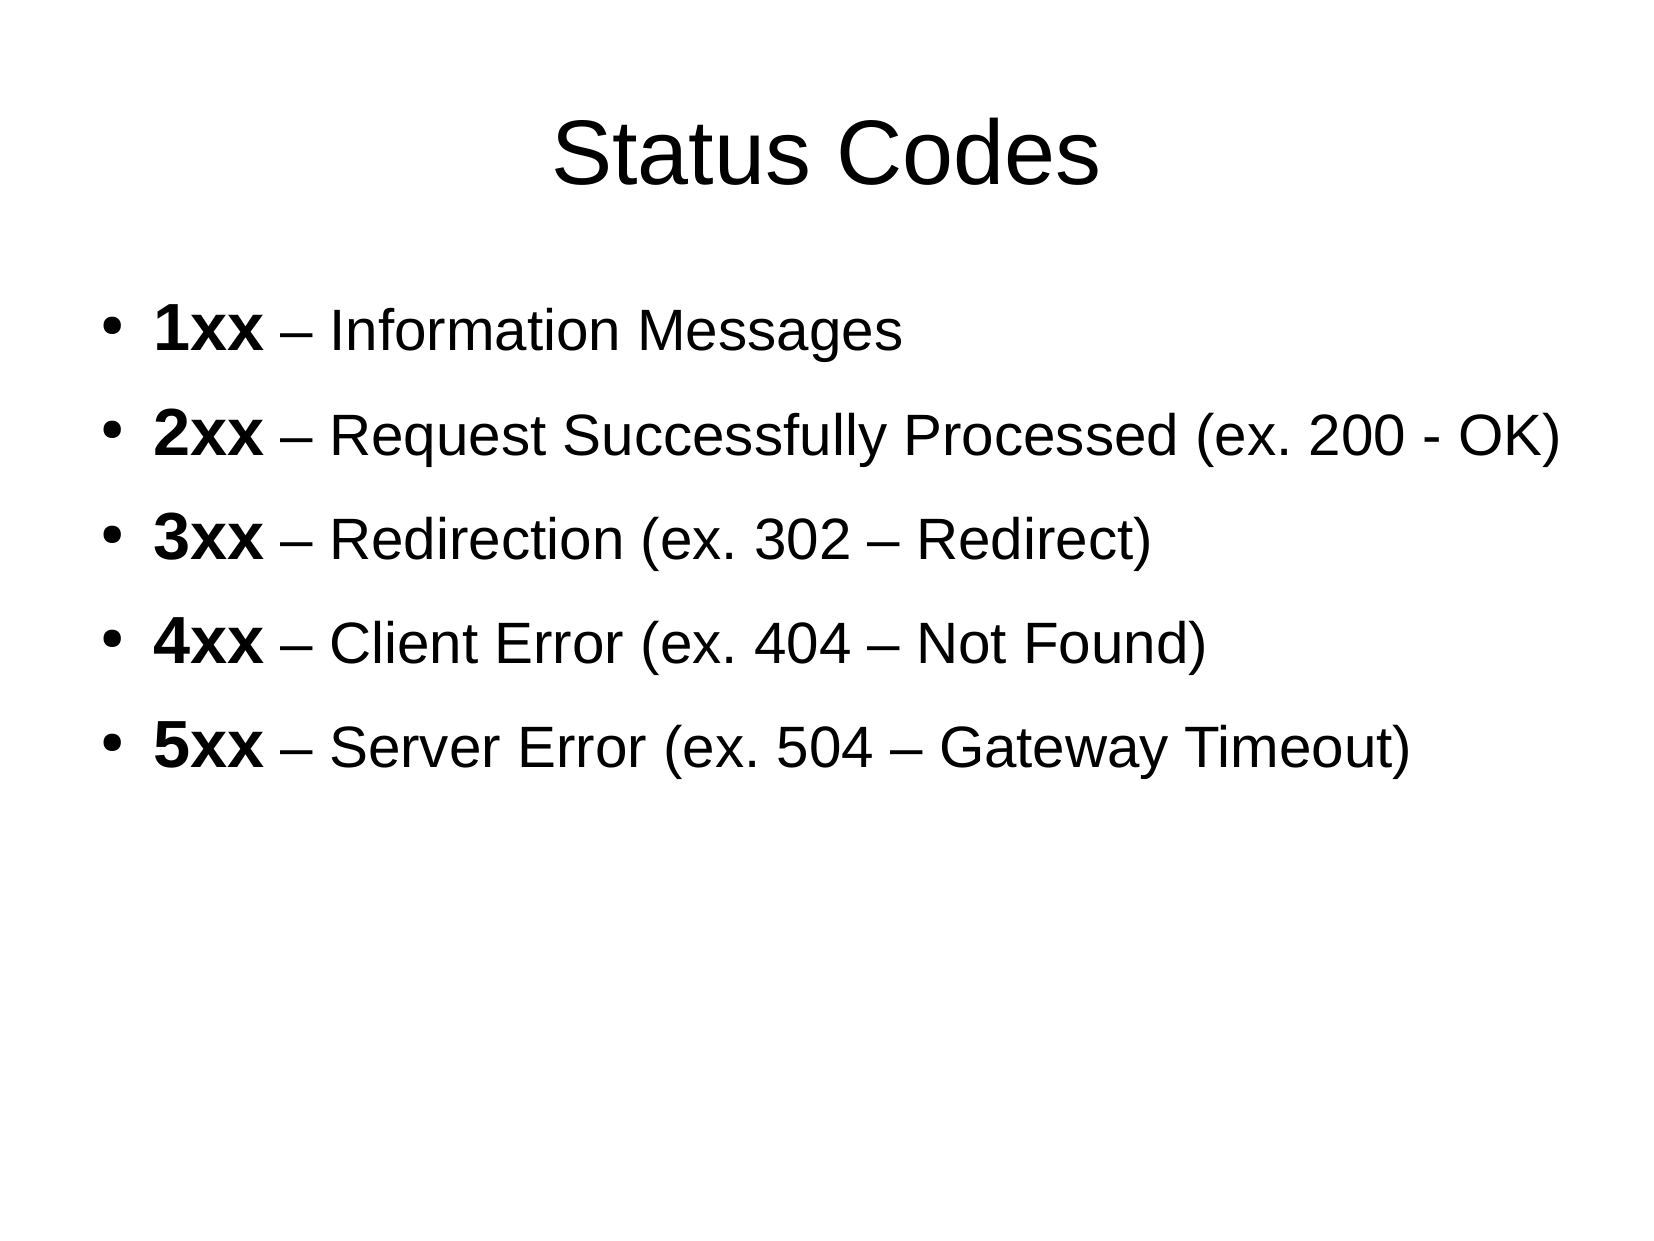

# Status Codes
1xx – Information Messages
2xx – Request Successfully Processed (ex. 200 - OK)
3xx – Redirection (ex. 302 – Redirect)
4xx – Client Error (ex. 404 – Not Found)
5xx – Server Error (ex. 504 – Gateway Timeout)